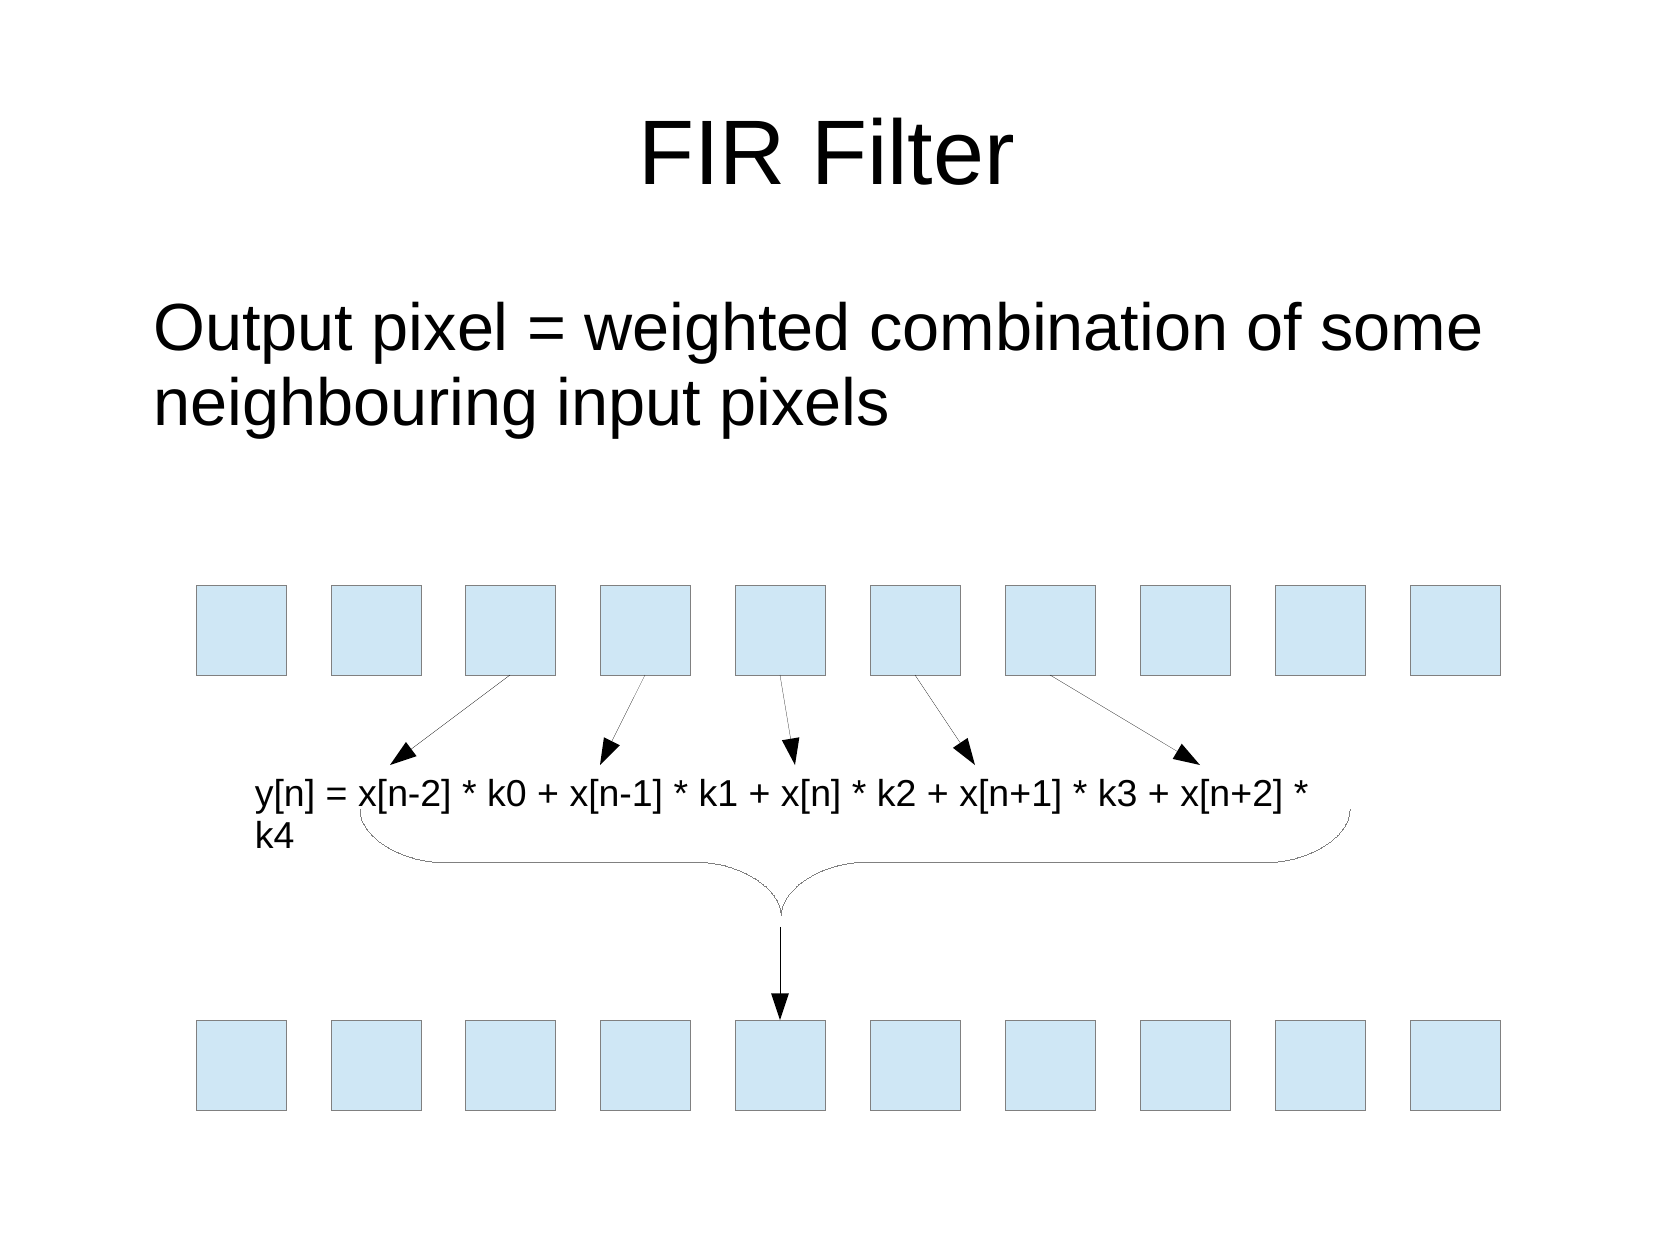

# FIR Filter
Output pixel = weighted combination of some neighbouring input pixels
y[n] = x[n-2] * k0 + x[n-1] * k1 + x[n] * k2 + x[n+1] * k3 + x[n+2] * k4